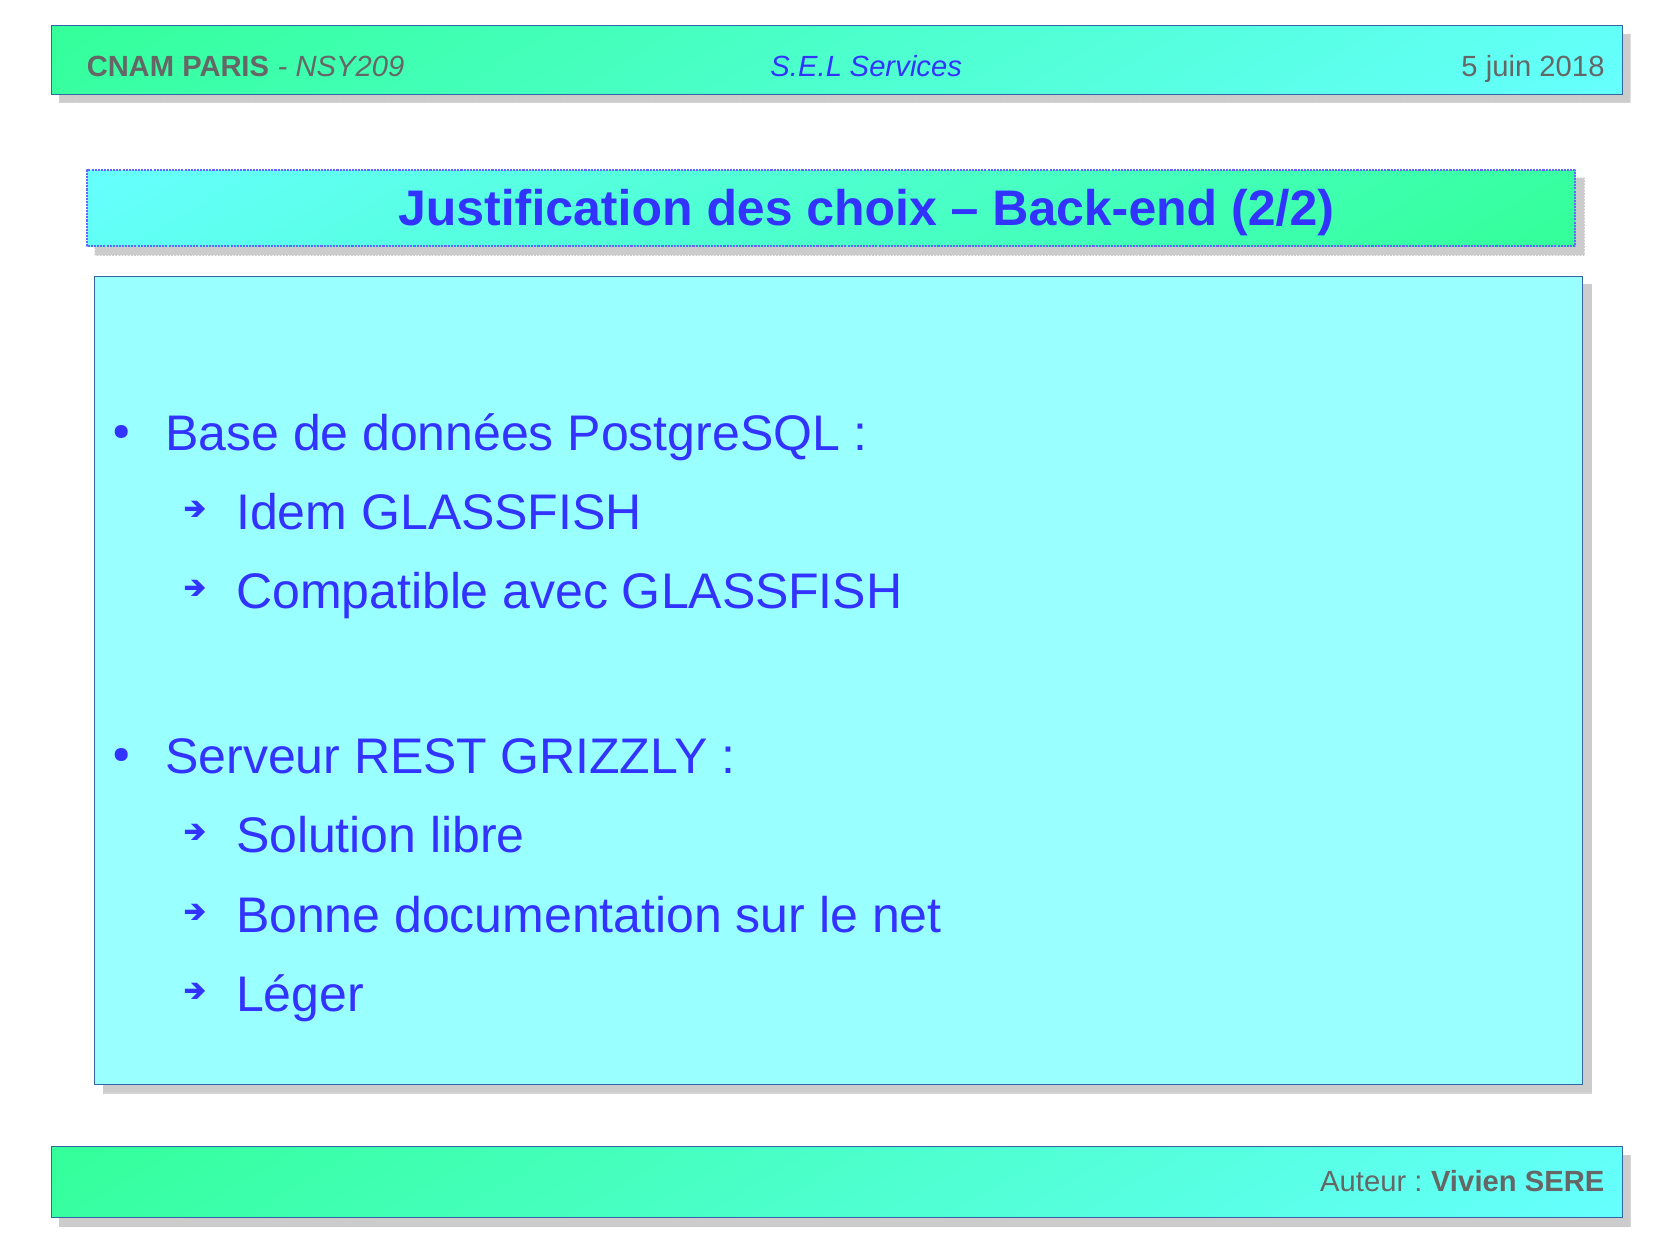

# CNAM PARIS - NSY209
S.E.L Services
5 juin 2018
Justification des choix – Back-end (2/2)
Base de données PostgreSQL :
Idem GLASSFISH
Compatible avec GLASSFISH
Serveur REST GRIZZLY :
Solution libre
Bonne documentation sur le net
Léger
Auteur : Vivien SERE